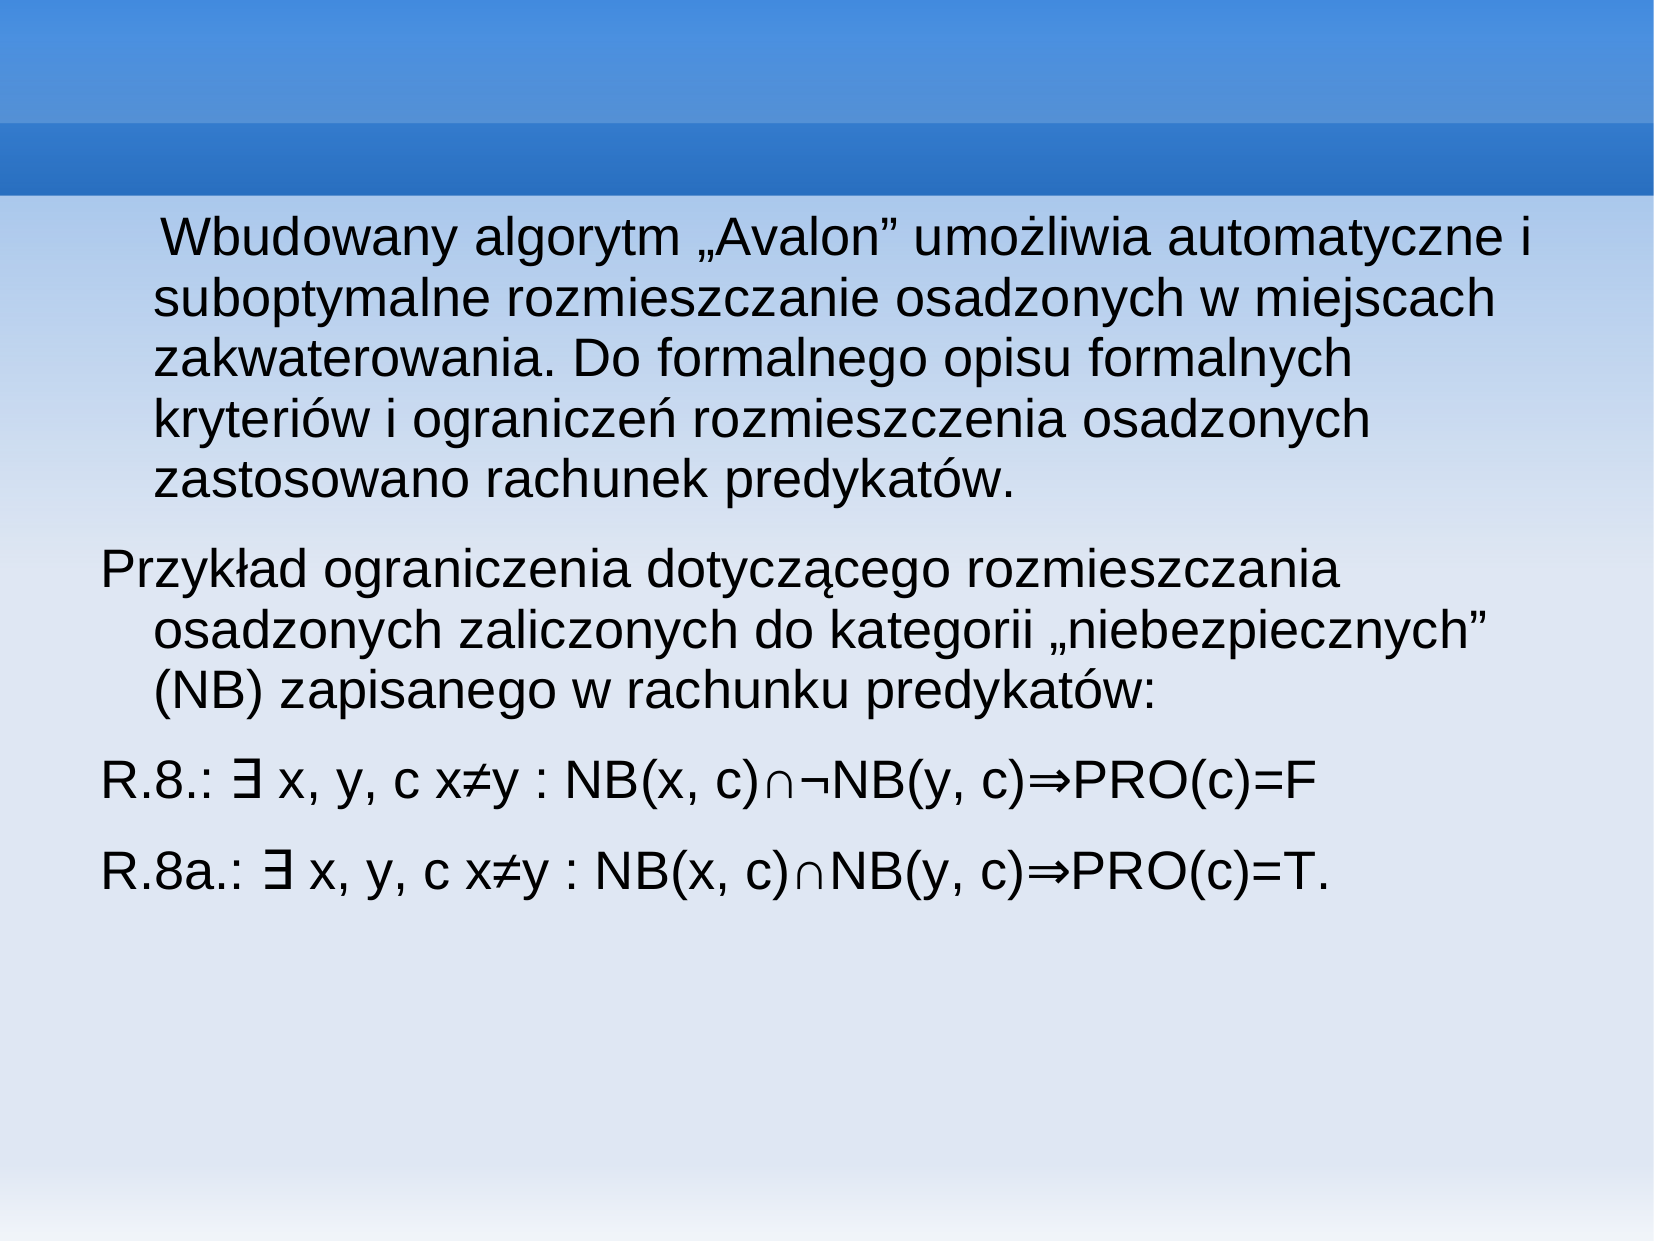

#
 Wbudowany algorytm „Avalon” umożliwia automatyczne i suboptymalne rozmieszczanie osadzonych w miejscach zakwaterowania. Do formalnego opisu formalnych kryteriów i ograniczeń rozmieszczenia osadzonych zastosowano rachunek predykatów.
Przykład ograniczenia dotyczącego rozmieszczania osadzonych zaliczonych do kategorii „niebezpiecznych” (NB) zapisanego w rachunku predykatów:
R.8.: ∃ x, y, c x≠y : NB(x, c)∩¬NB(y, c)⇒PRO(c)=F
R.8a.: ∃ x, y, c x≠y : NB(x, c)∩NB(y, c)⇒PRO(c)=T.